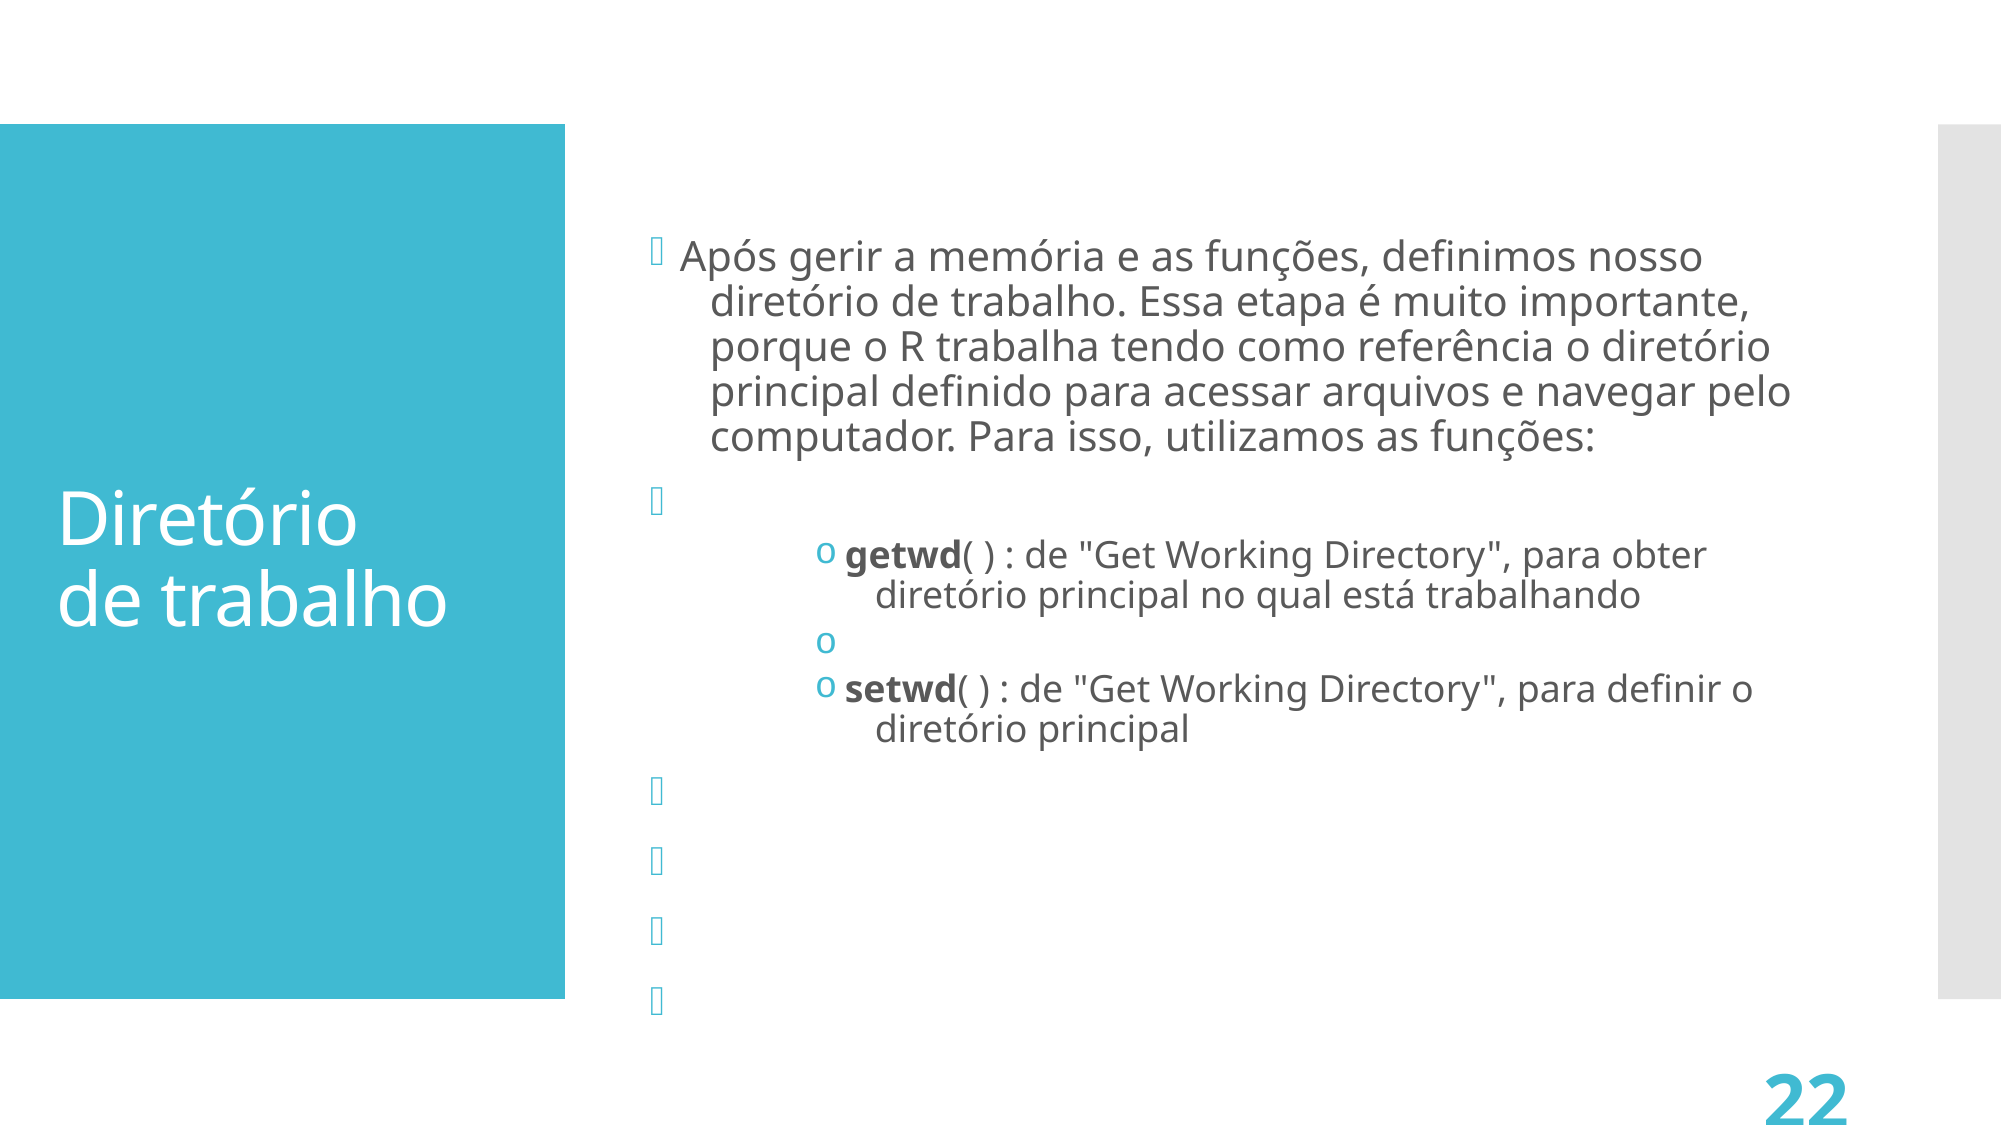

# Diretório de trabalho
Após gerir a memória e as funções, definimos nosso diretório de trabalho. Essa etapa é muito importante, porque o R trabalha tendo como referência o diretório principal definido para acessar arquivos e navegar pelo computador. Para isso, utilizamos as funções:
getwd( ) : de "Get Working Directory", para obter diretório principal no qual está trabalhando
setwd( ) : de "Get Working Directory", para definir o diretório principal